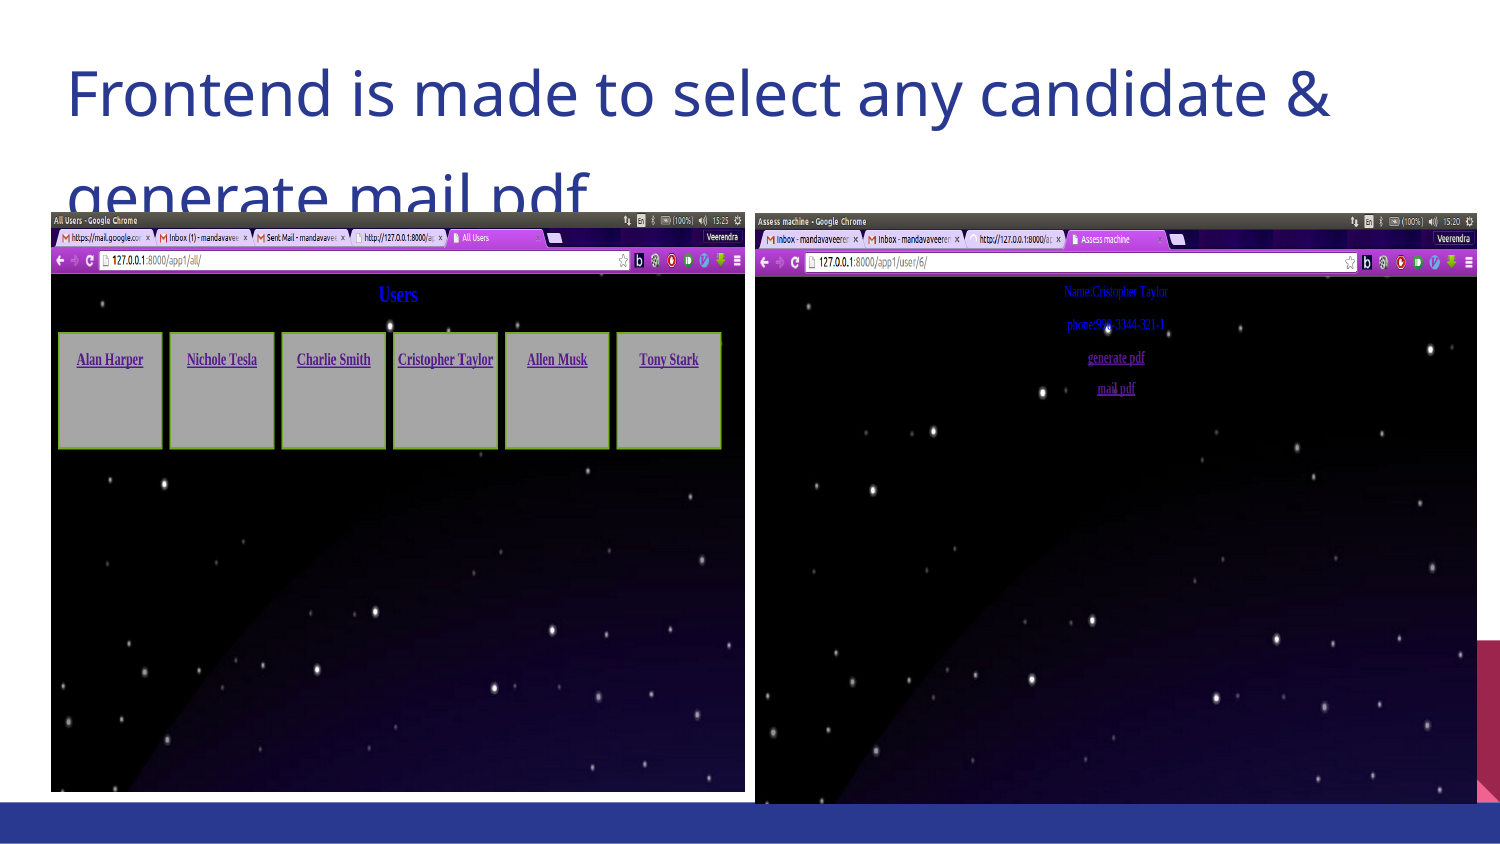

# Frontend is made to select any candidate & generate,mail pdf.